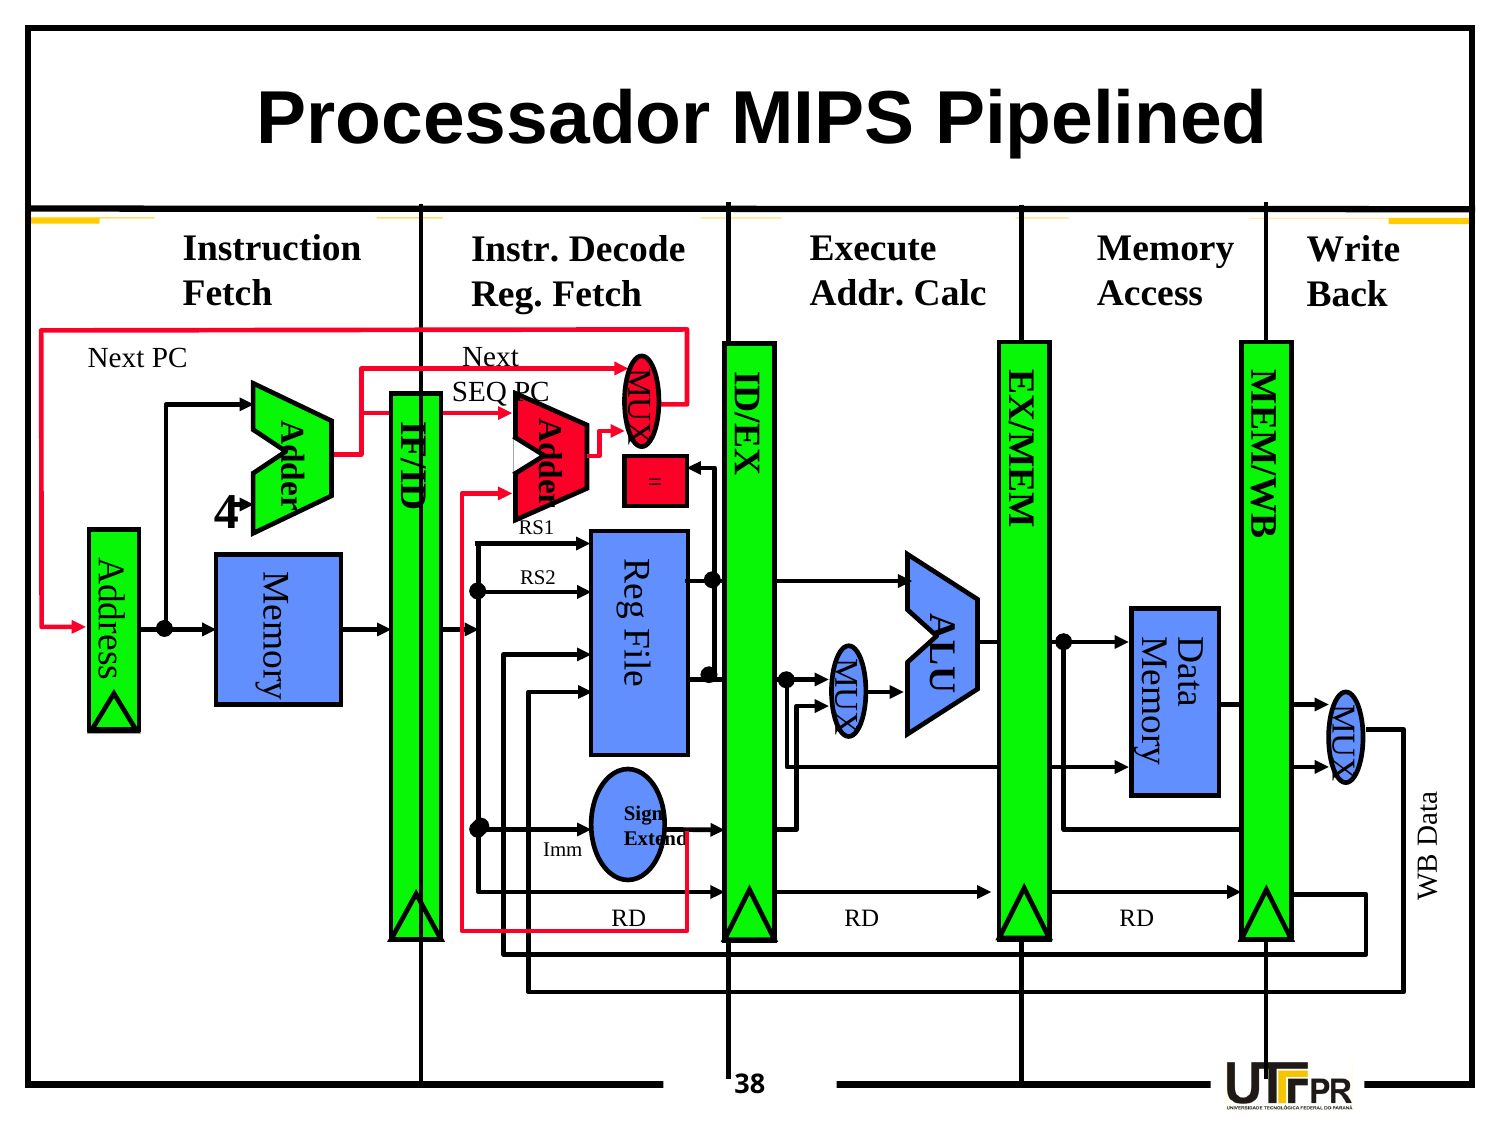

# Processador MIPS Pipelined
Instruction
Fetch
Execute
Addr. Calc
Memory
Access
Instr. Decode
Reg. Fetch
Write
Back
Next SEQ PC
Next PC
EX/MEM
MEM/WB
ID/EX
MUX
Adder
4
IF/ID
Adder
=
RS1
Address
Reg File
ALU
Memory
RS2
Data
Memory
MUX
MUX
Sign
Extend
WB Data
Imm
RD
RD
RD